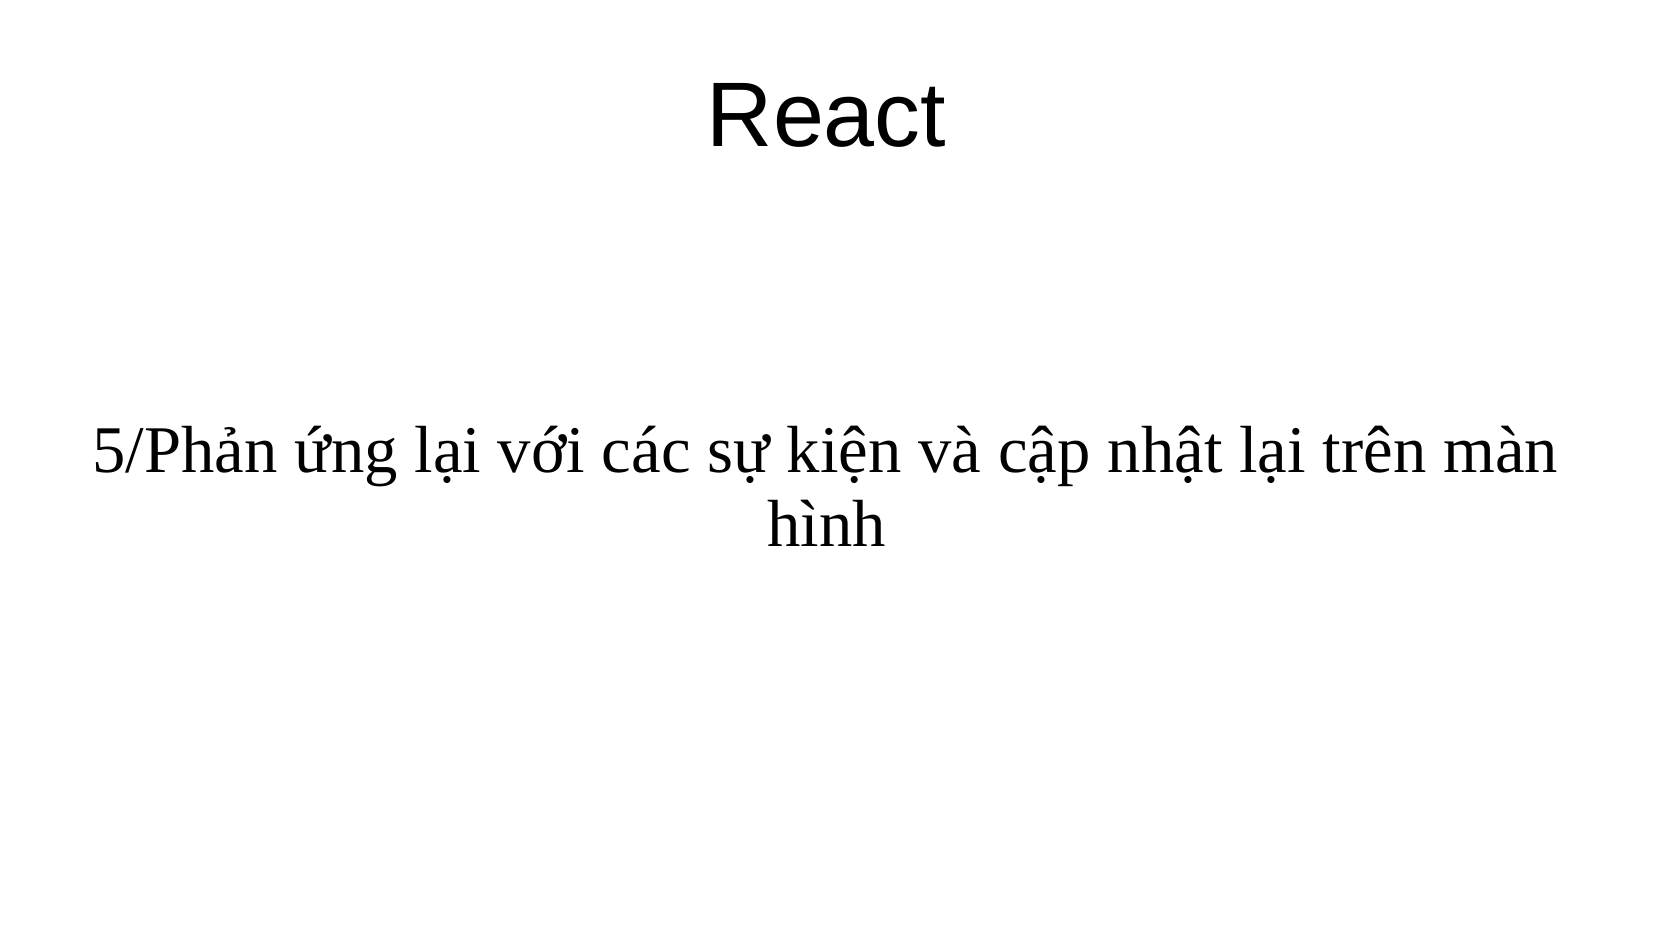

# React
5/Phản ứng lại với các sự kiện và cập nhật lại trên màn hình